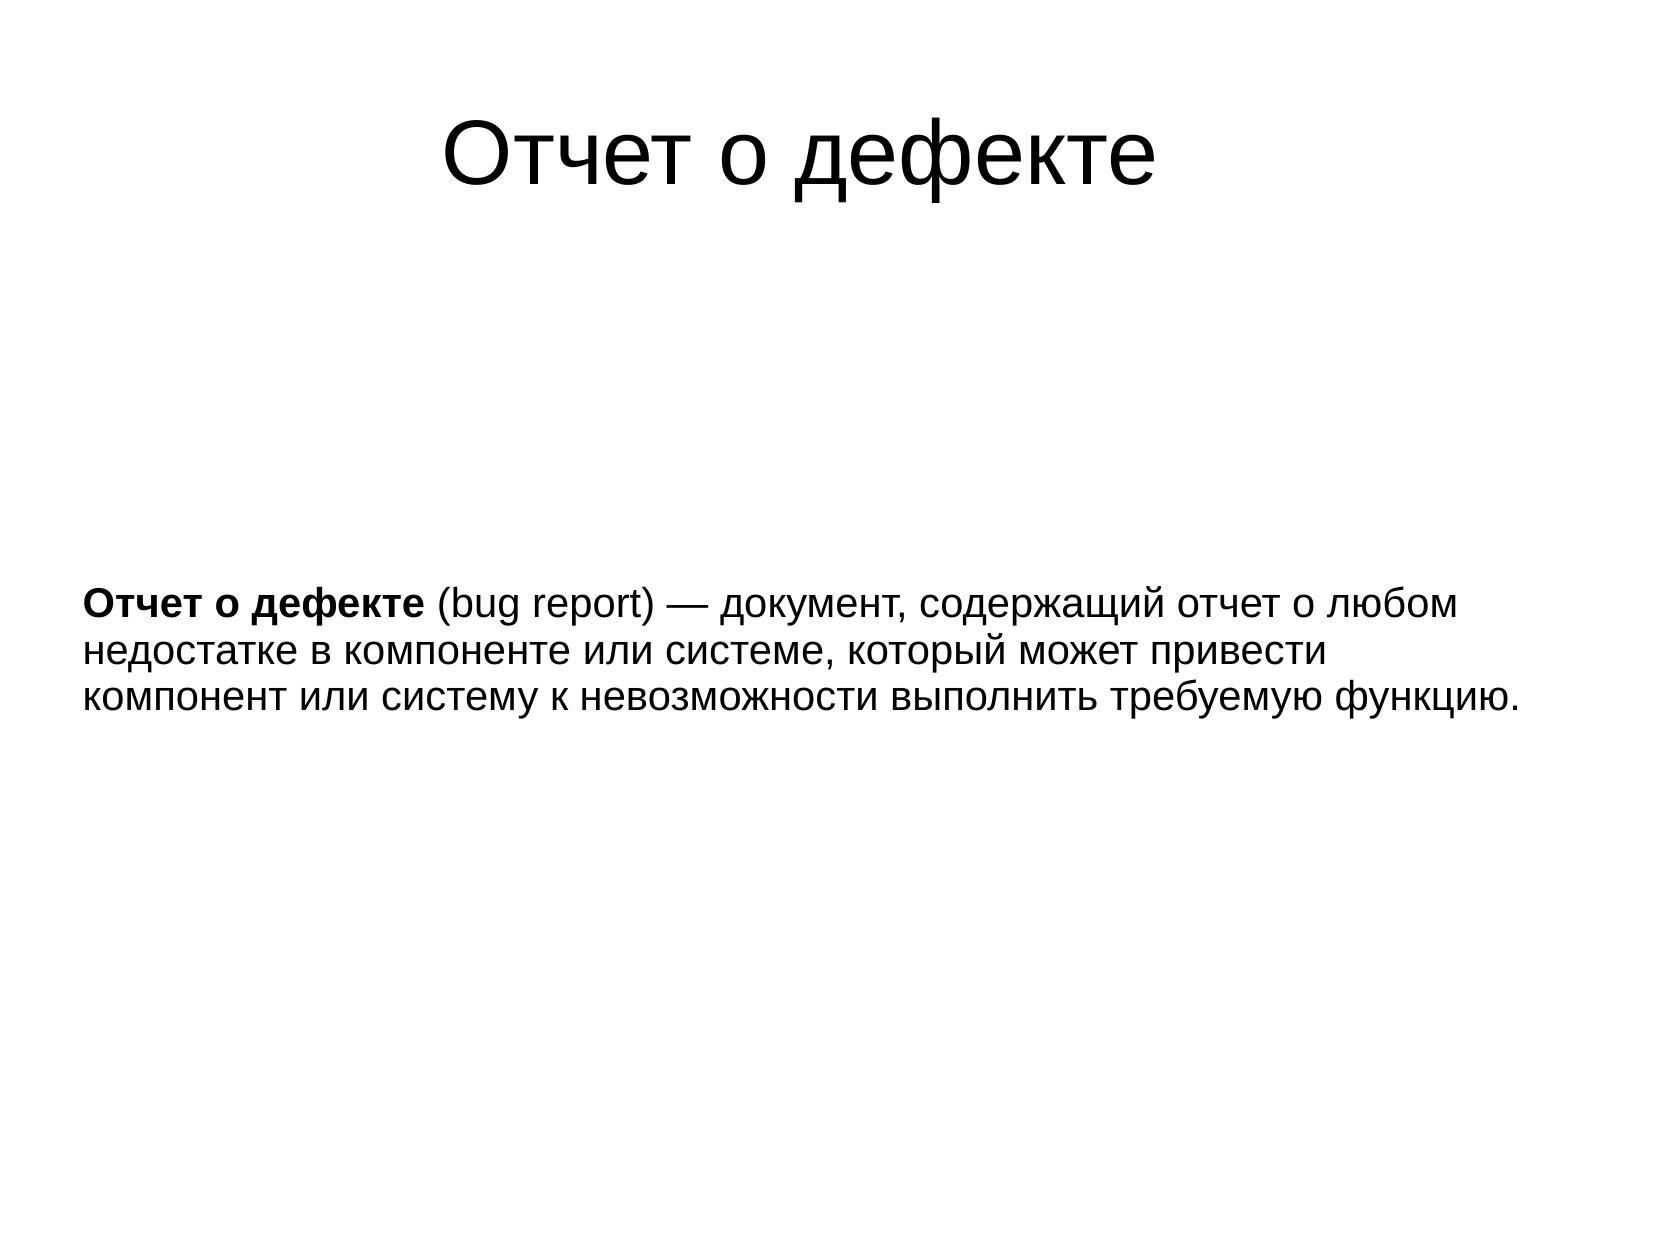

# Отчет о дефекте
Отчет о дефекте (bug report) — документ, содержащий отчет о любом недостатке в компоненте или системе, который может привести компонент или систему к невозможности выполнить требуемую функцию.